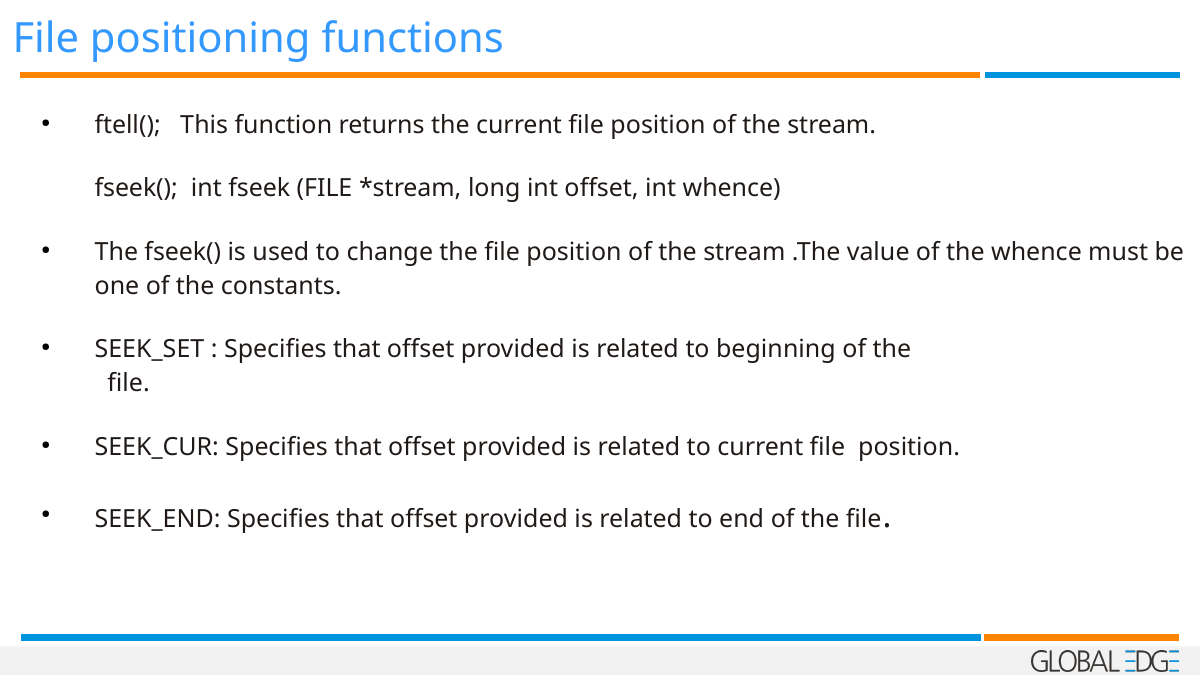

# File positioning functions
ftell(); This function returns the current file position of the stream.
fseek(); int fseek (FILE *stream, long int offset, int whence)
The fseek() is used to change the file position of the stream .The value of the whence must be one of the constants.
SEEK_SET : Specifies that offset provided is related to beginning of the file.
SEEK_CUR: Specifies that offset provided is related to current file position.
SEEK_END: Specifies that offset provided is related to end of the file.